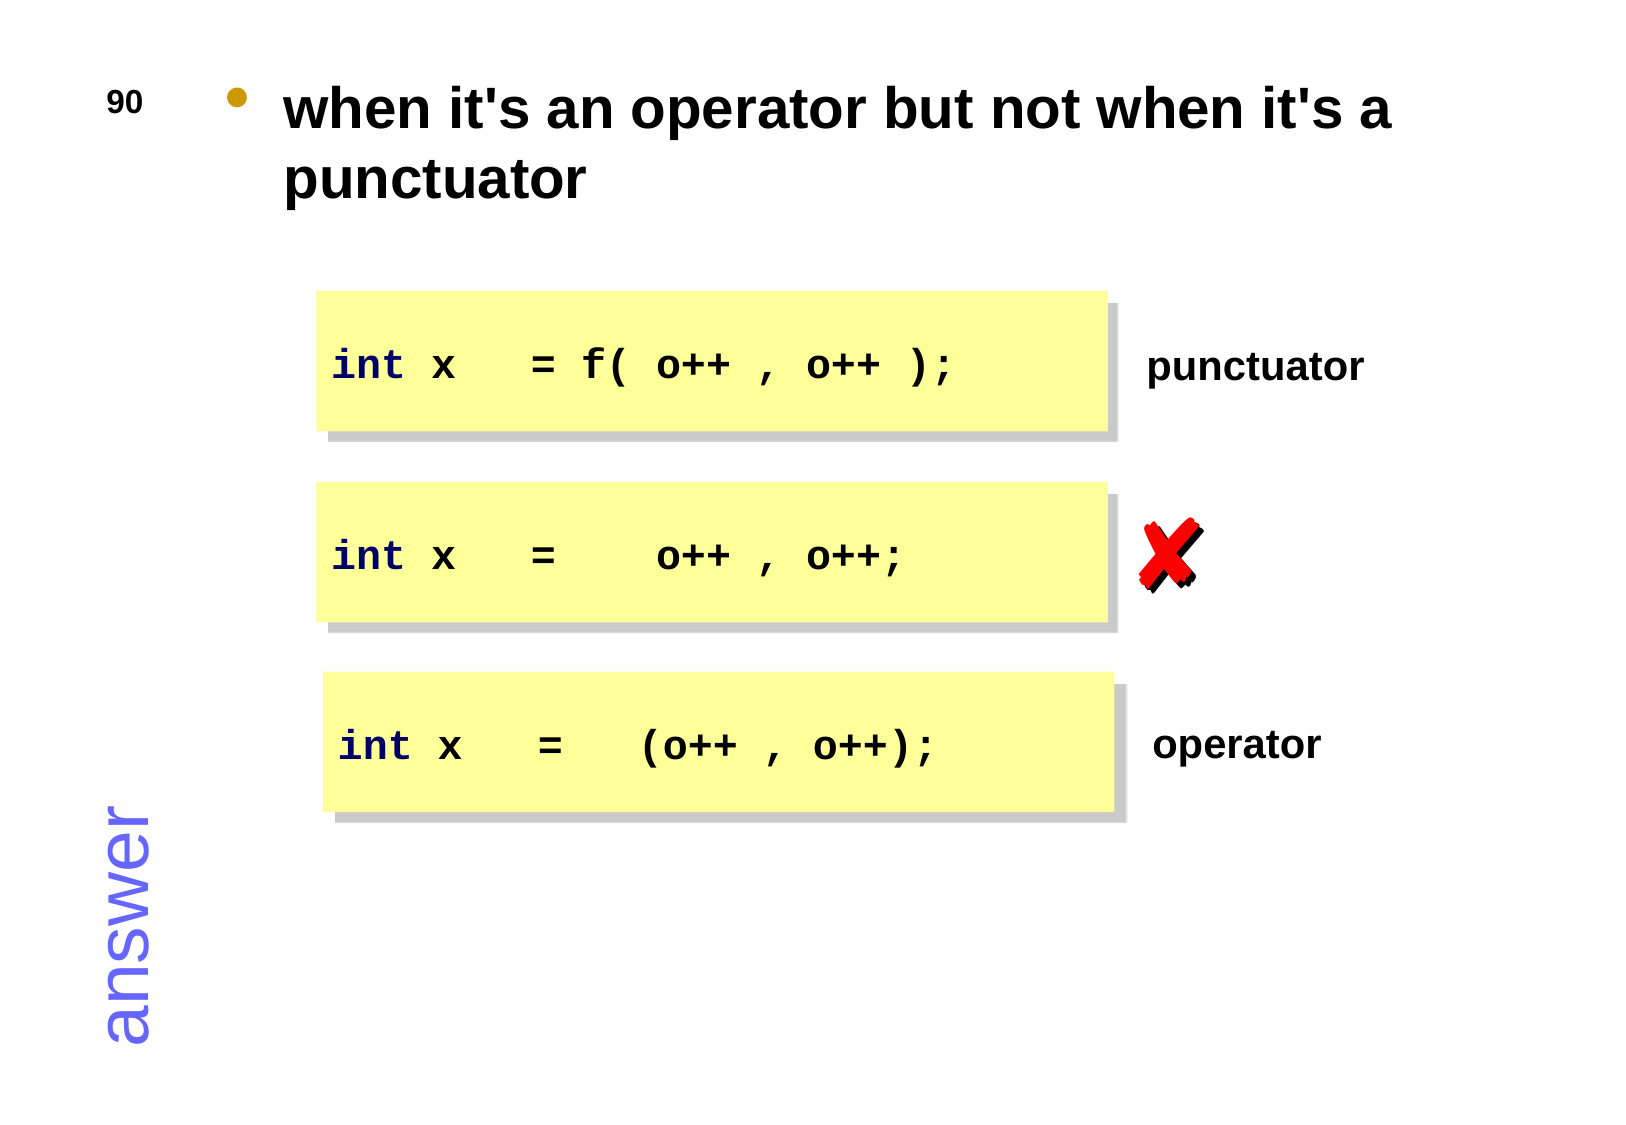

90
when it's an operator but not when it's a punctuator
int x = f( o++ , o++ );
punctuator

int x = o++ , o++;
# answer
int x = (o++ , o++);
operator